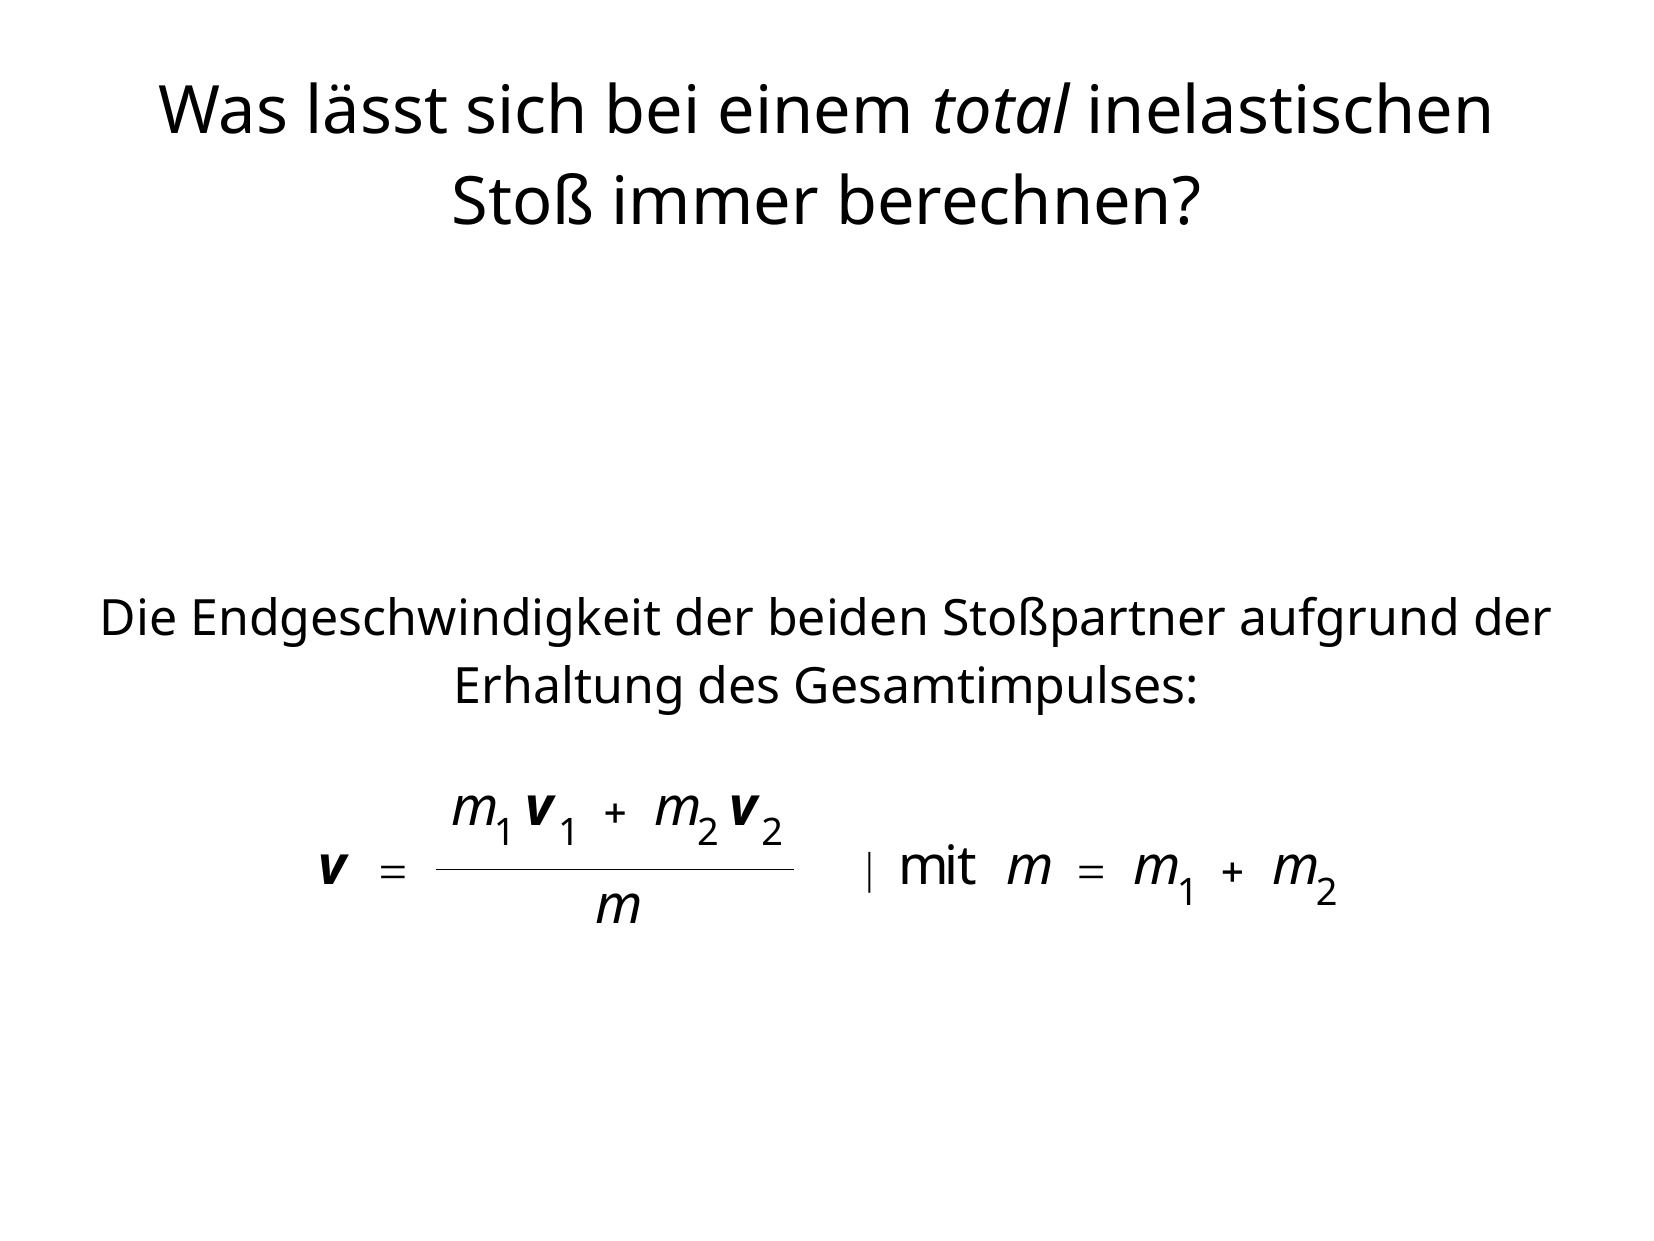

# Was lässt sich bei einem total inelastischen Stoß immer berechnen?
Die Endgeschwindigkeit der beiden Stoßpartner aufgrund der Erhaltung des Gesamtimpulses: